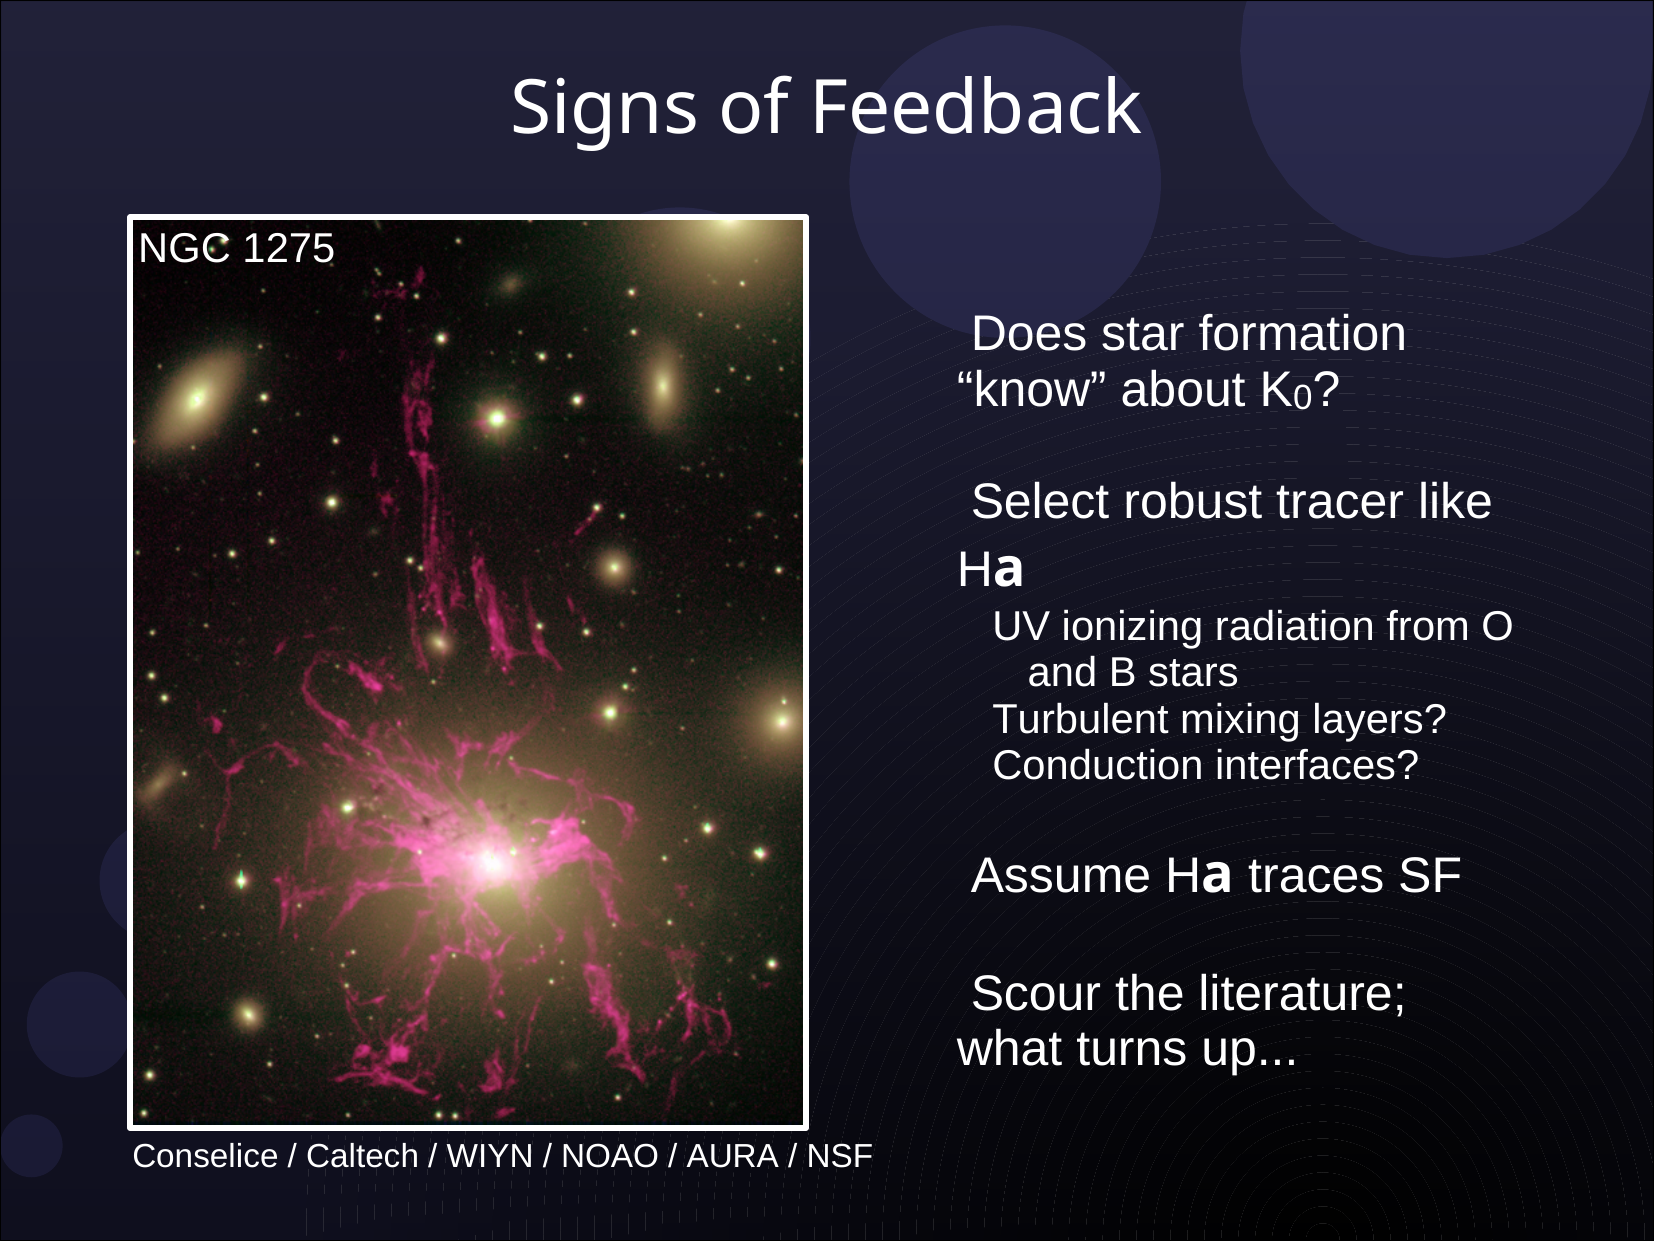

Signs of Feedback
NGC 1275
 Does star formation “know” about K0?
 Select robust tracer like Ha
UV ionizing radiation from O and B stars
Turbulent mixing layers?
Conduction interfaces?
 Assume Ha traces SF
 Scour the literature; what turns up...
Conselice / Caltech / WIYN / NOAO / AURA / NSF